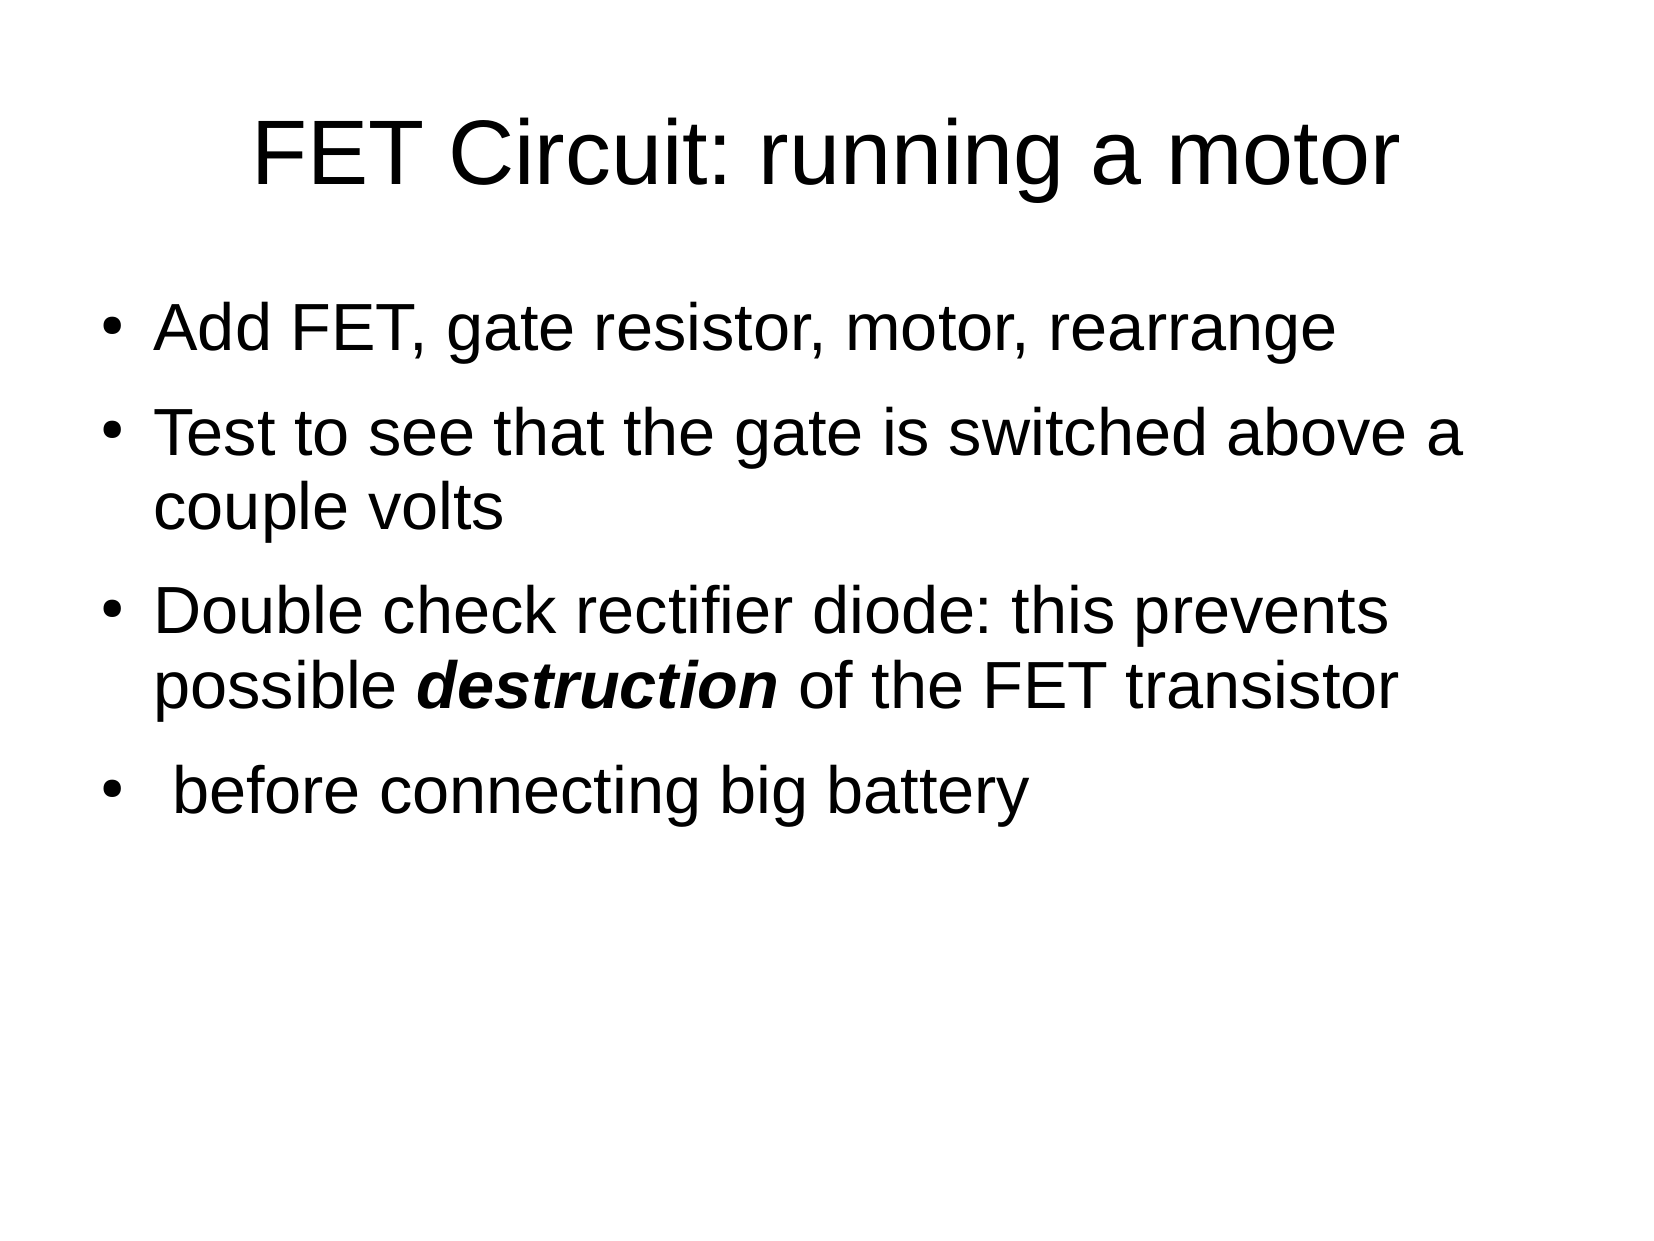

# FET Circuit: running a motor
Add FET, gate resistor, motor, rearrange
Test to see that the gate is switched above a couple volts
Double check rectifier diode: this prevents possible destruction of the FET transistor
 before connecting big battery